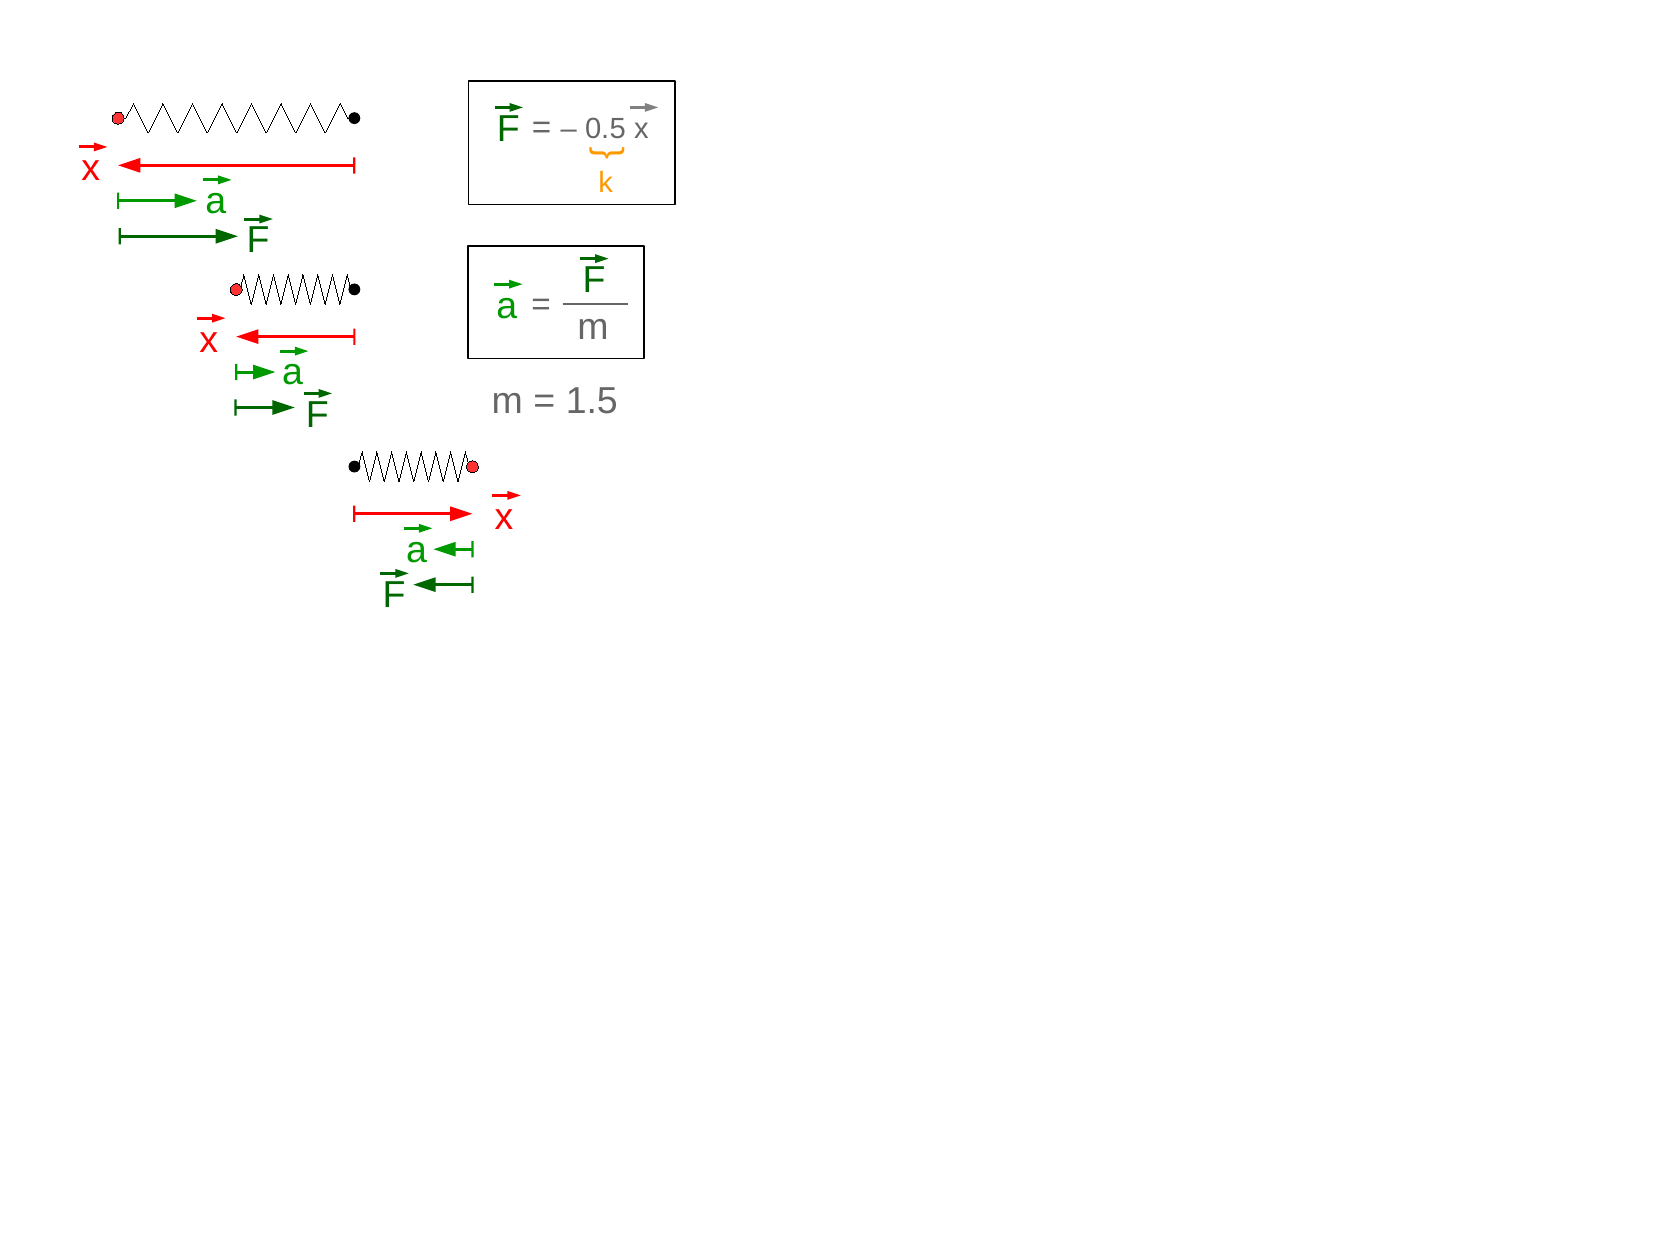

F
= – 0.5 x
{
x
k
a
F
F
a
=
m
x
a
m = 1.5
F
x
a
F